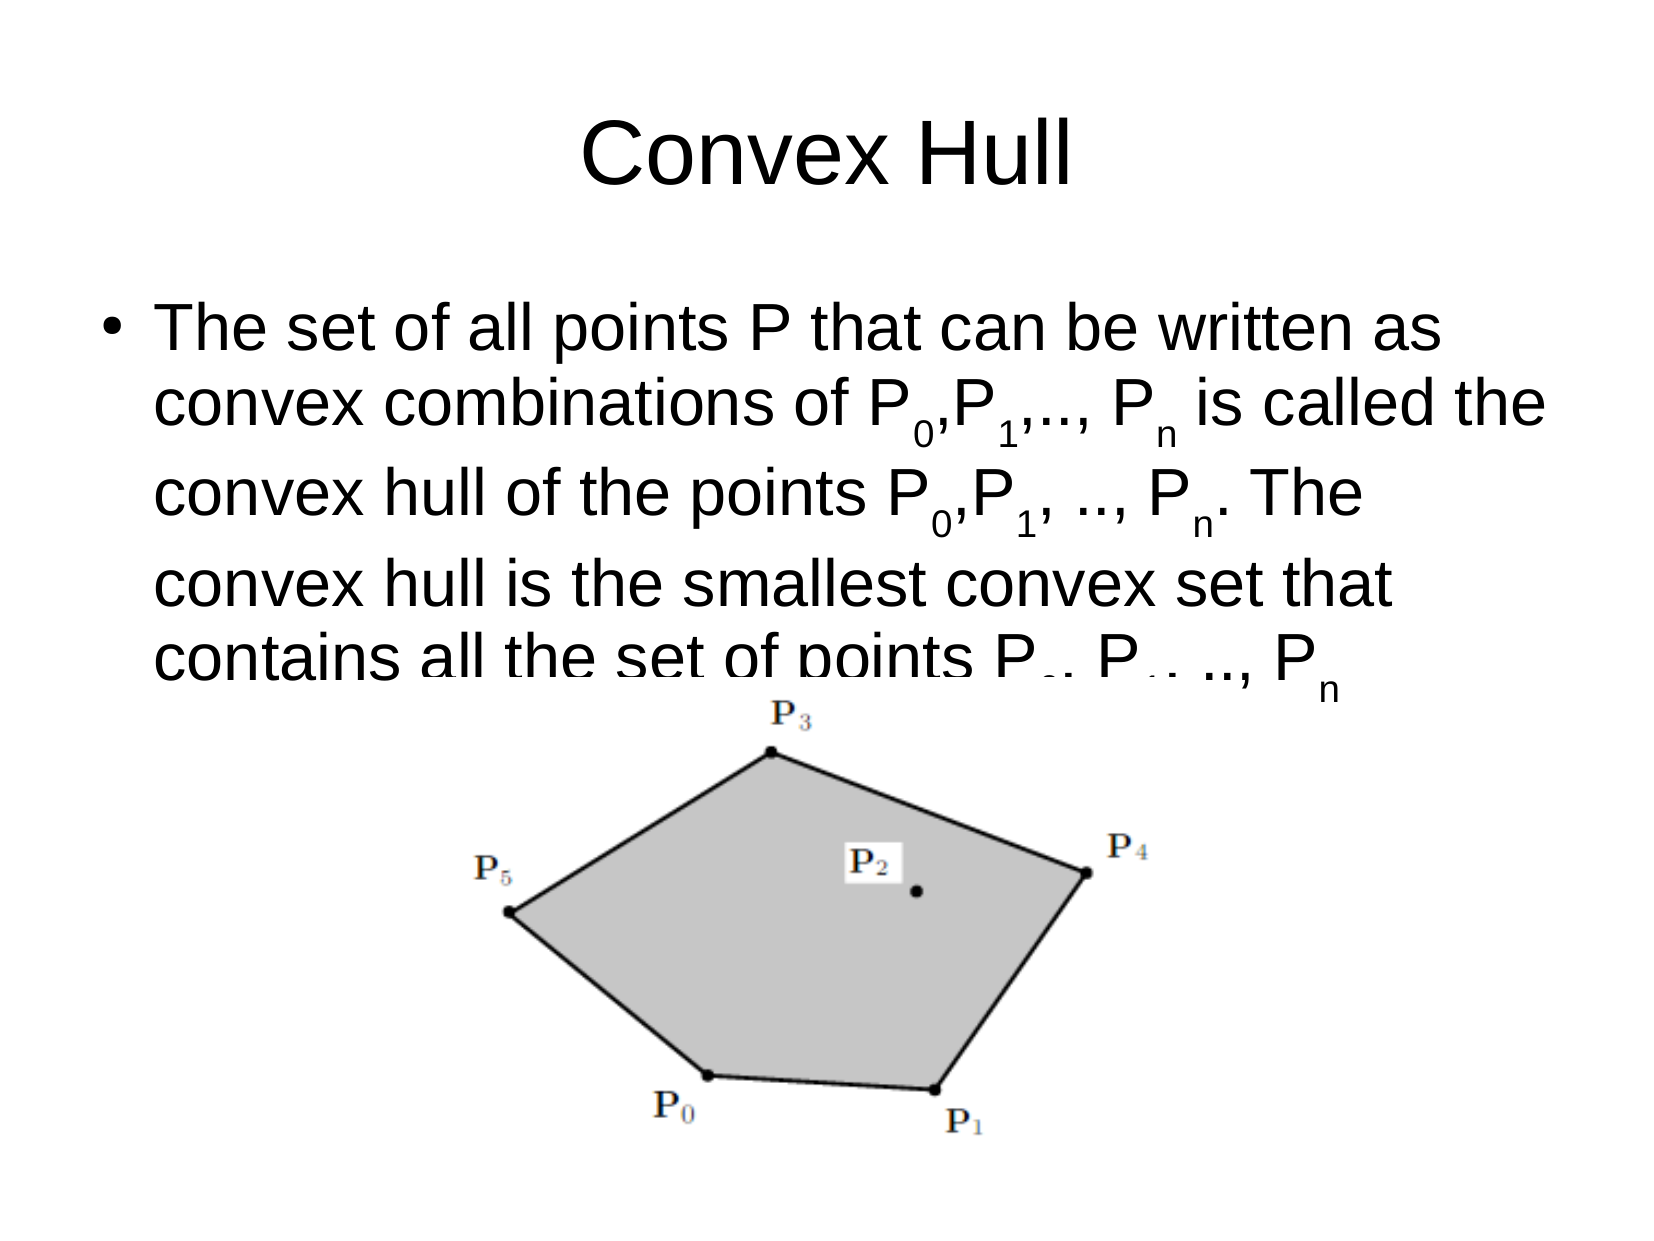

# Convex Hull
The set of all points P that can be written as convex combinations of P0,P1,.., Pn is called the convex hull of the points P0,P1, .., Pn. The convex hull is the smallest convex set that contains all the set of points P0, P1, .., Pn